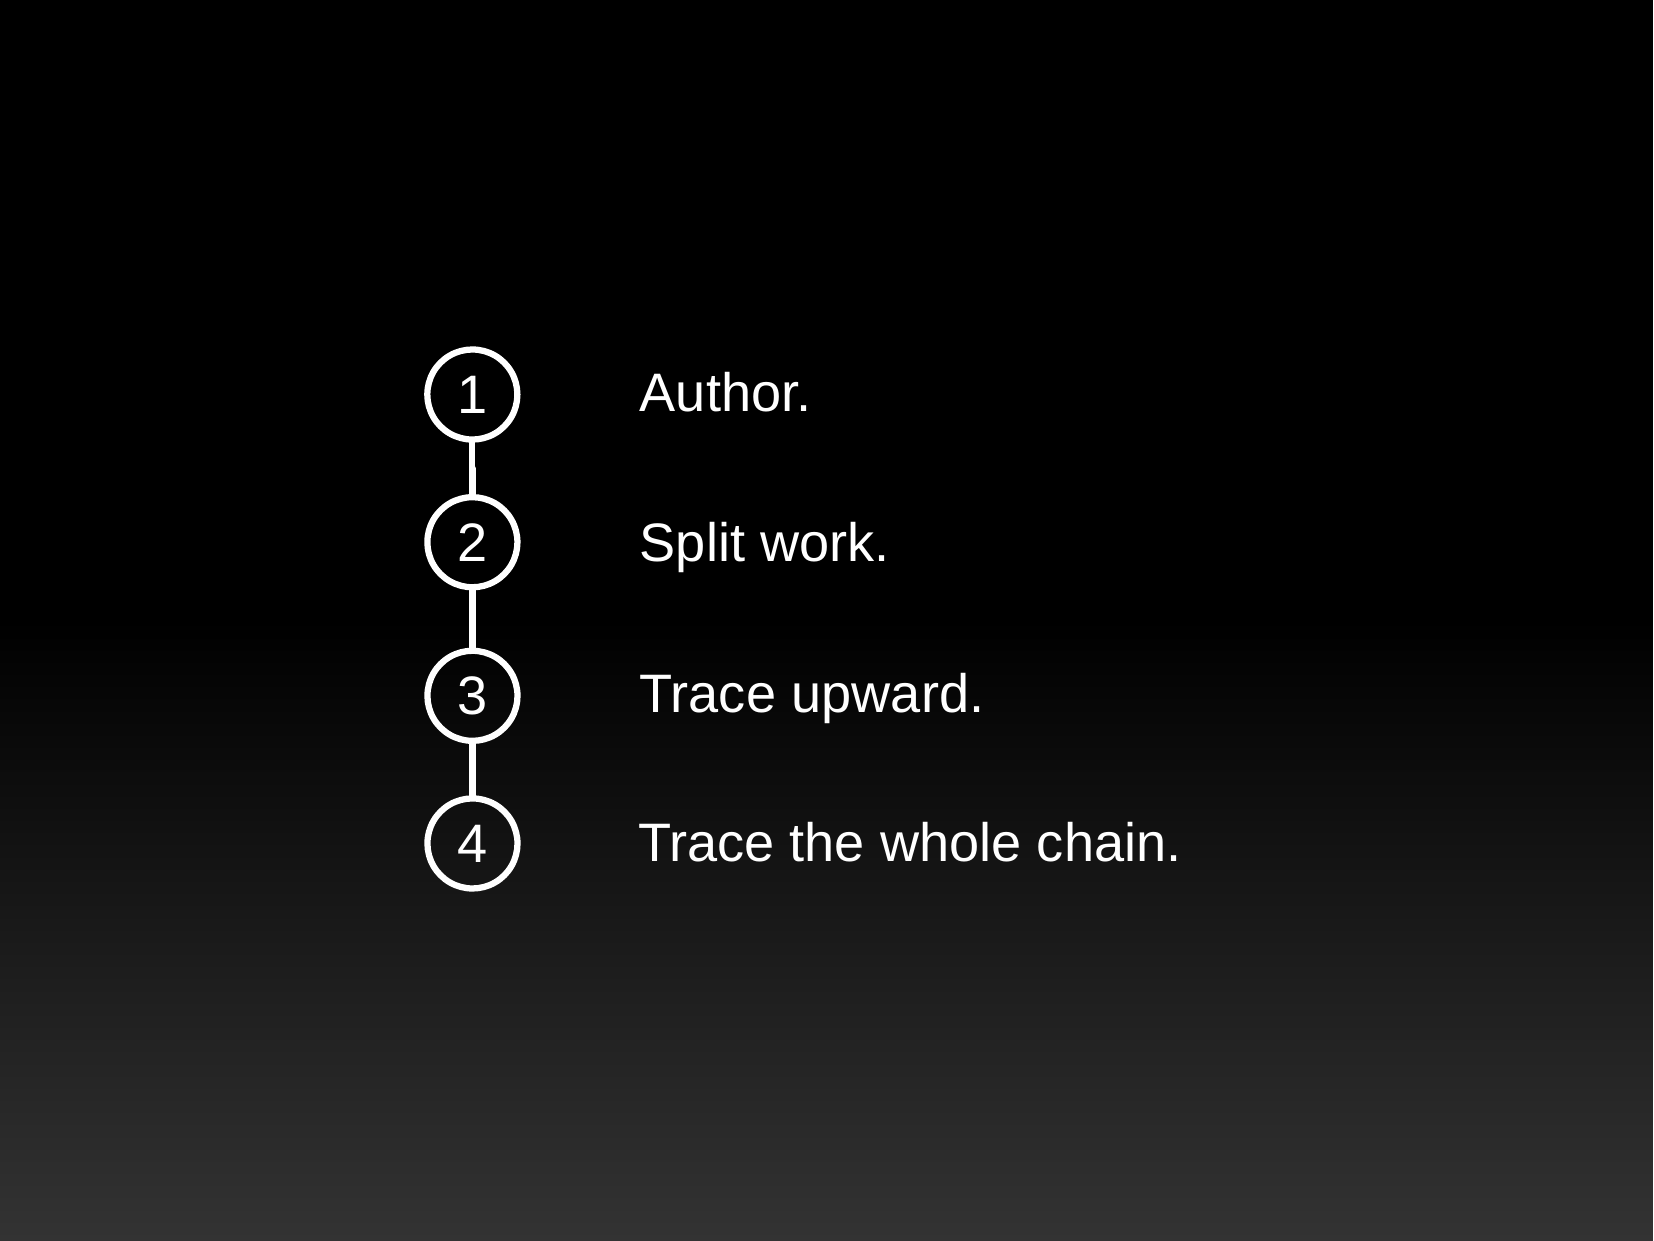

1
2
3
4
Author.
Split work.
Trace upward.
Trace the whole chain.